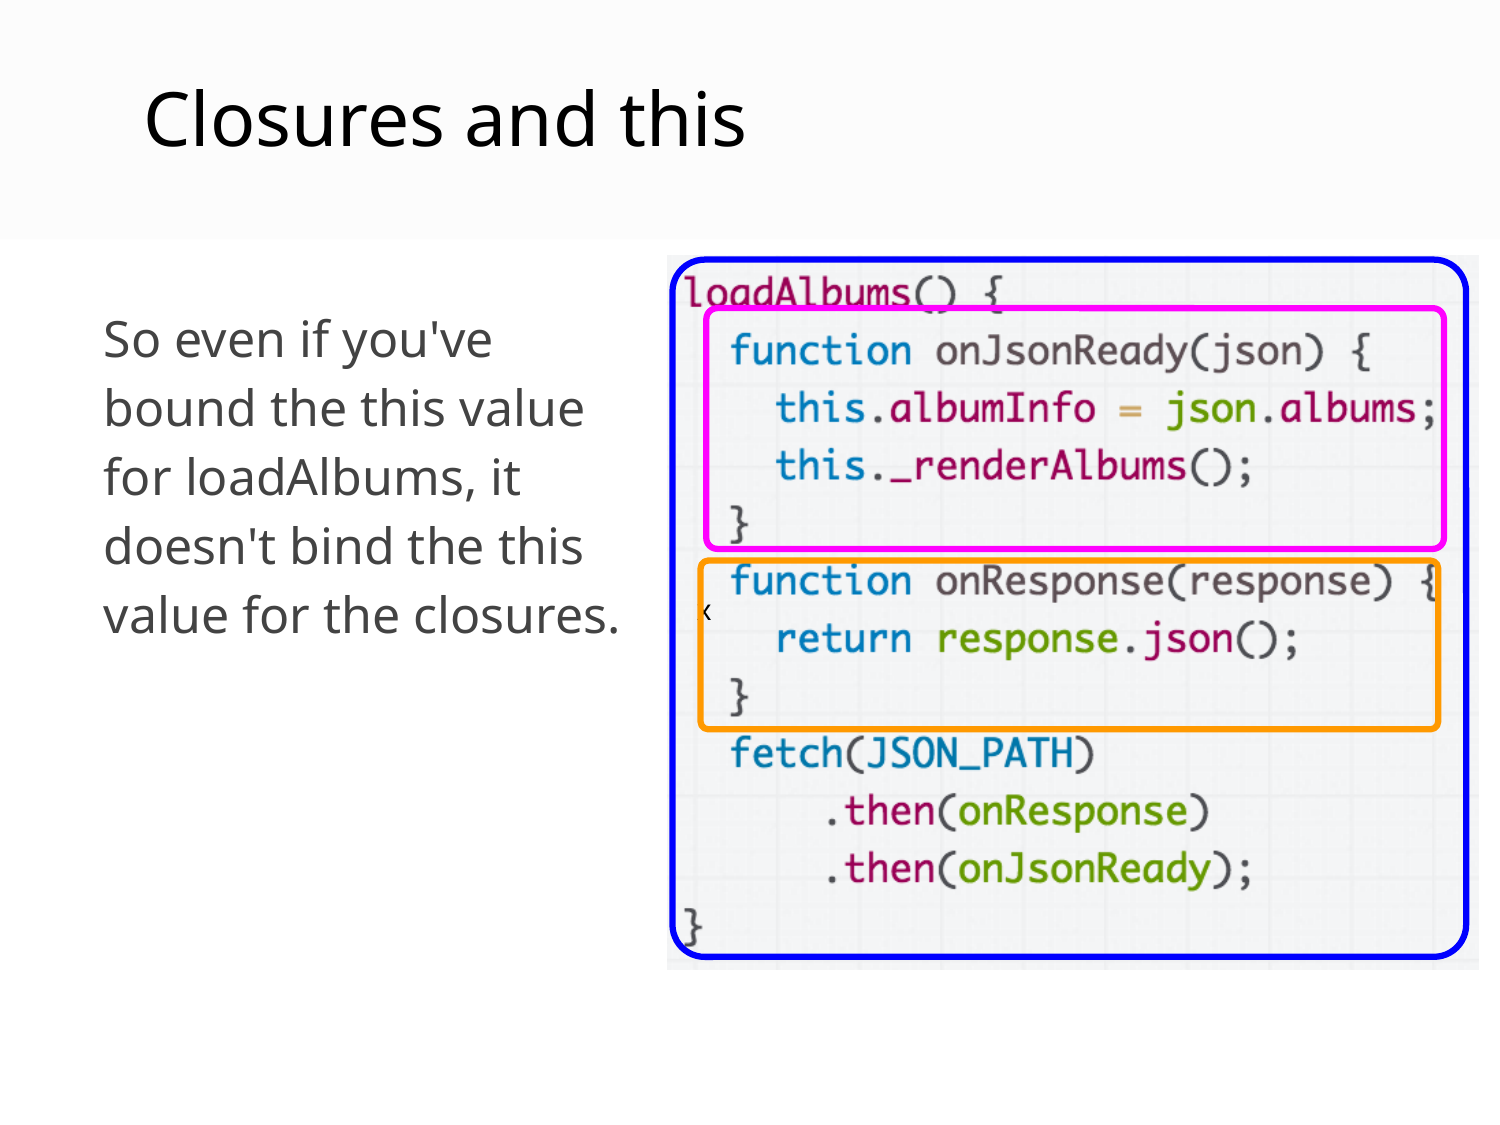

# Closures and this
x
So even if you've bound the this value for loadAlbums, it doesn't bind the this value for the closures.